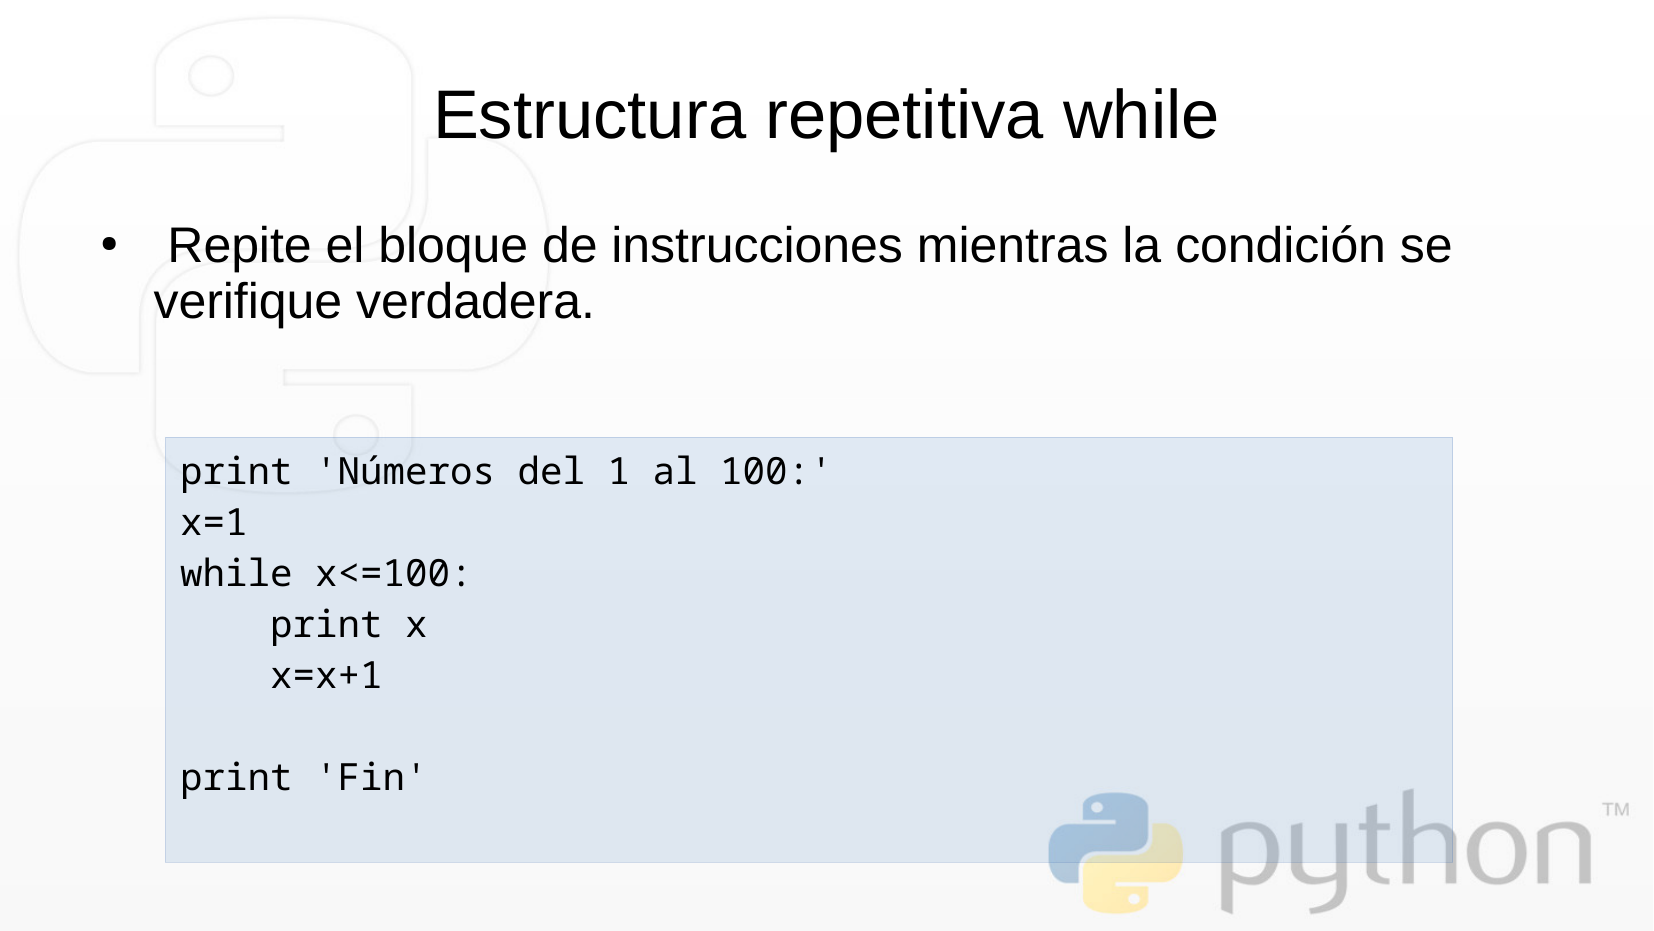

# Estructura repetitiva while
 Repite el bloque de instrucciones mientras la condición se verifique verdadera.
print 'Números del 1 al 100:'
x=1
while x<=100:
 print x
 x=x+1
print 'Fin'